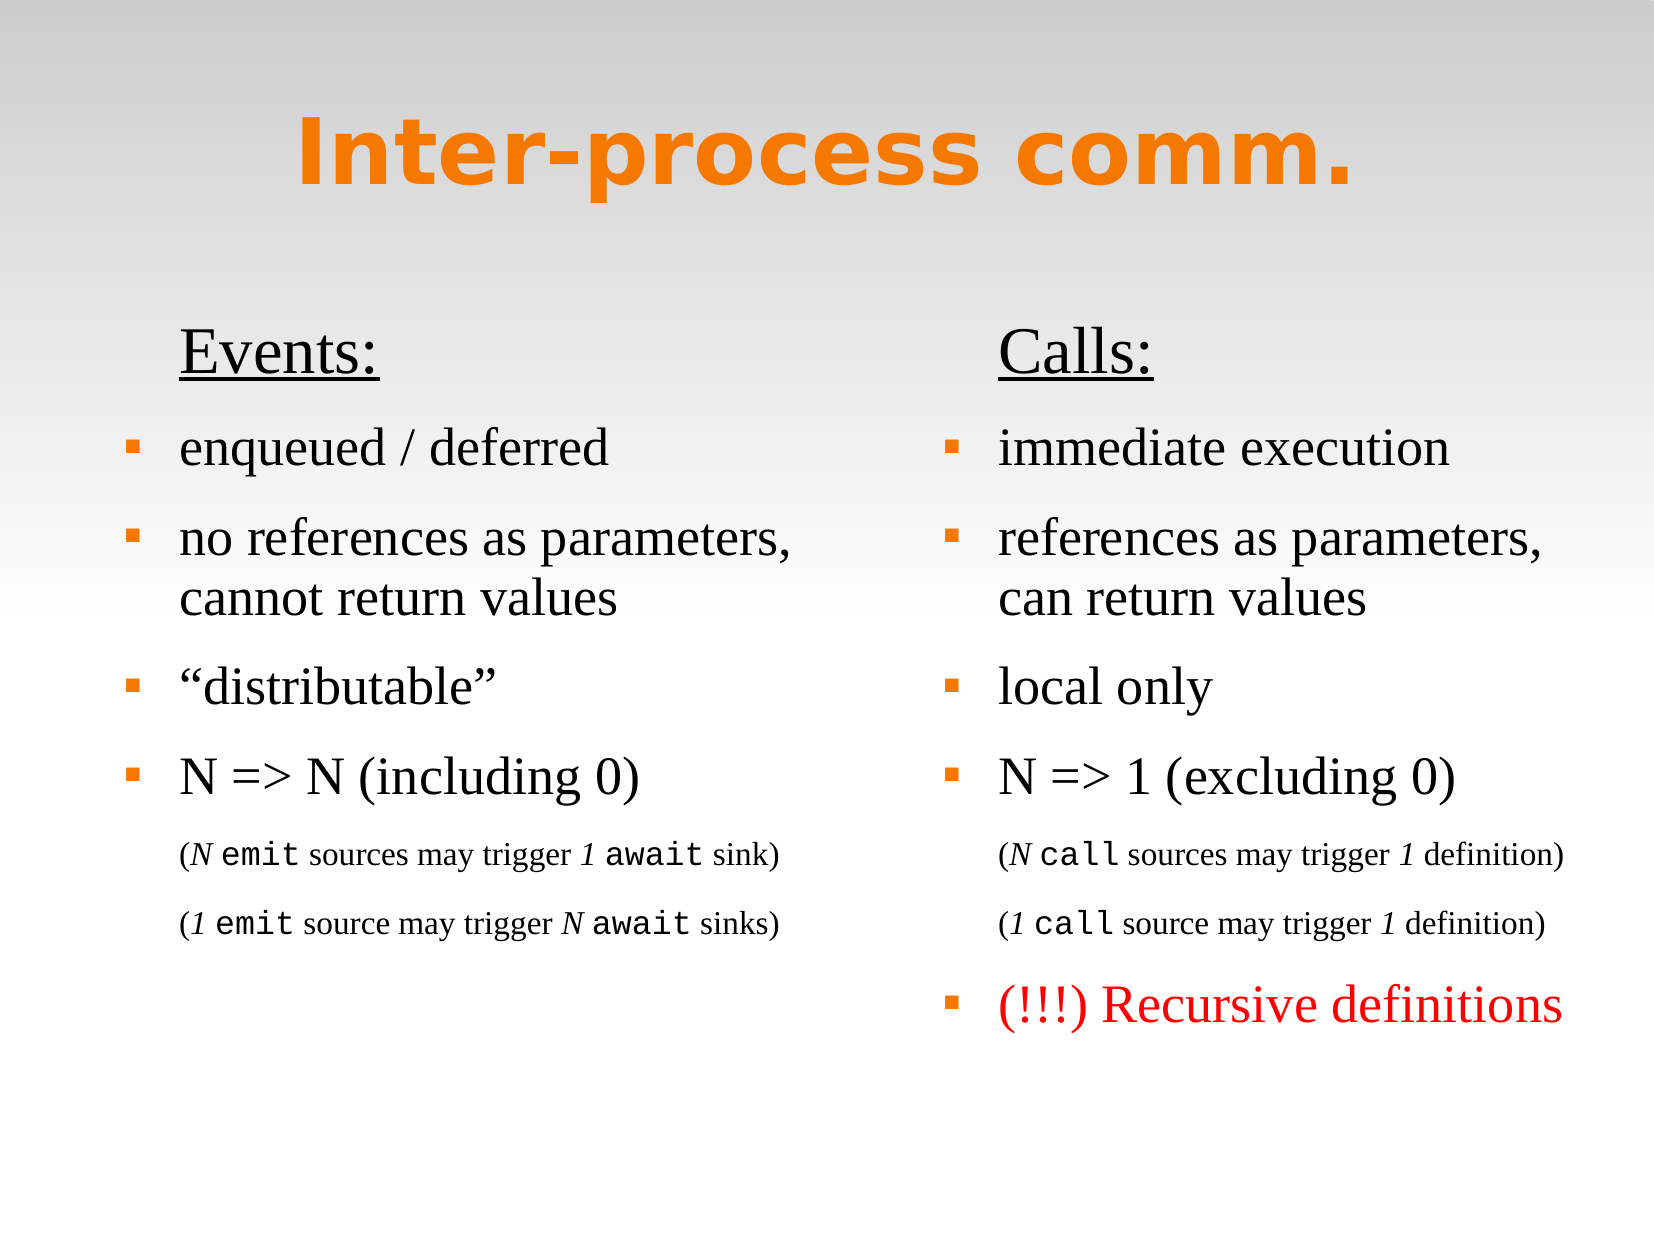

# Inter-process comm.
Events:
enqueued / deferred
no references as parameters, cannot return values
“distributable”
N => N (including 0)
(N emit sources may trigger 1 await sink)
(1 emit source may trigger N await sinks)
Calls:
immediate execution
references as parameters, can return values
local only
N => 1 (excluding 0)
(N call sources may trigger 1 definition)
(1 call source may trigger 1 definition)
(!!!) Recursive definitions